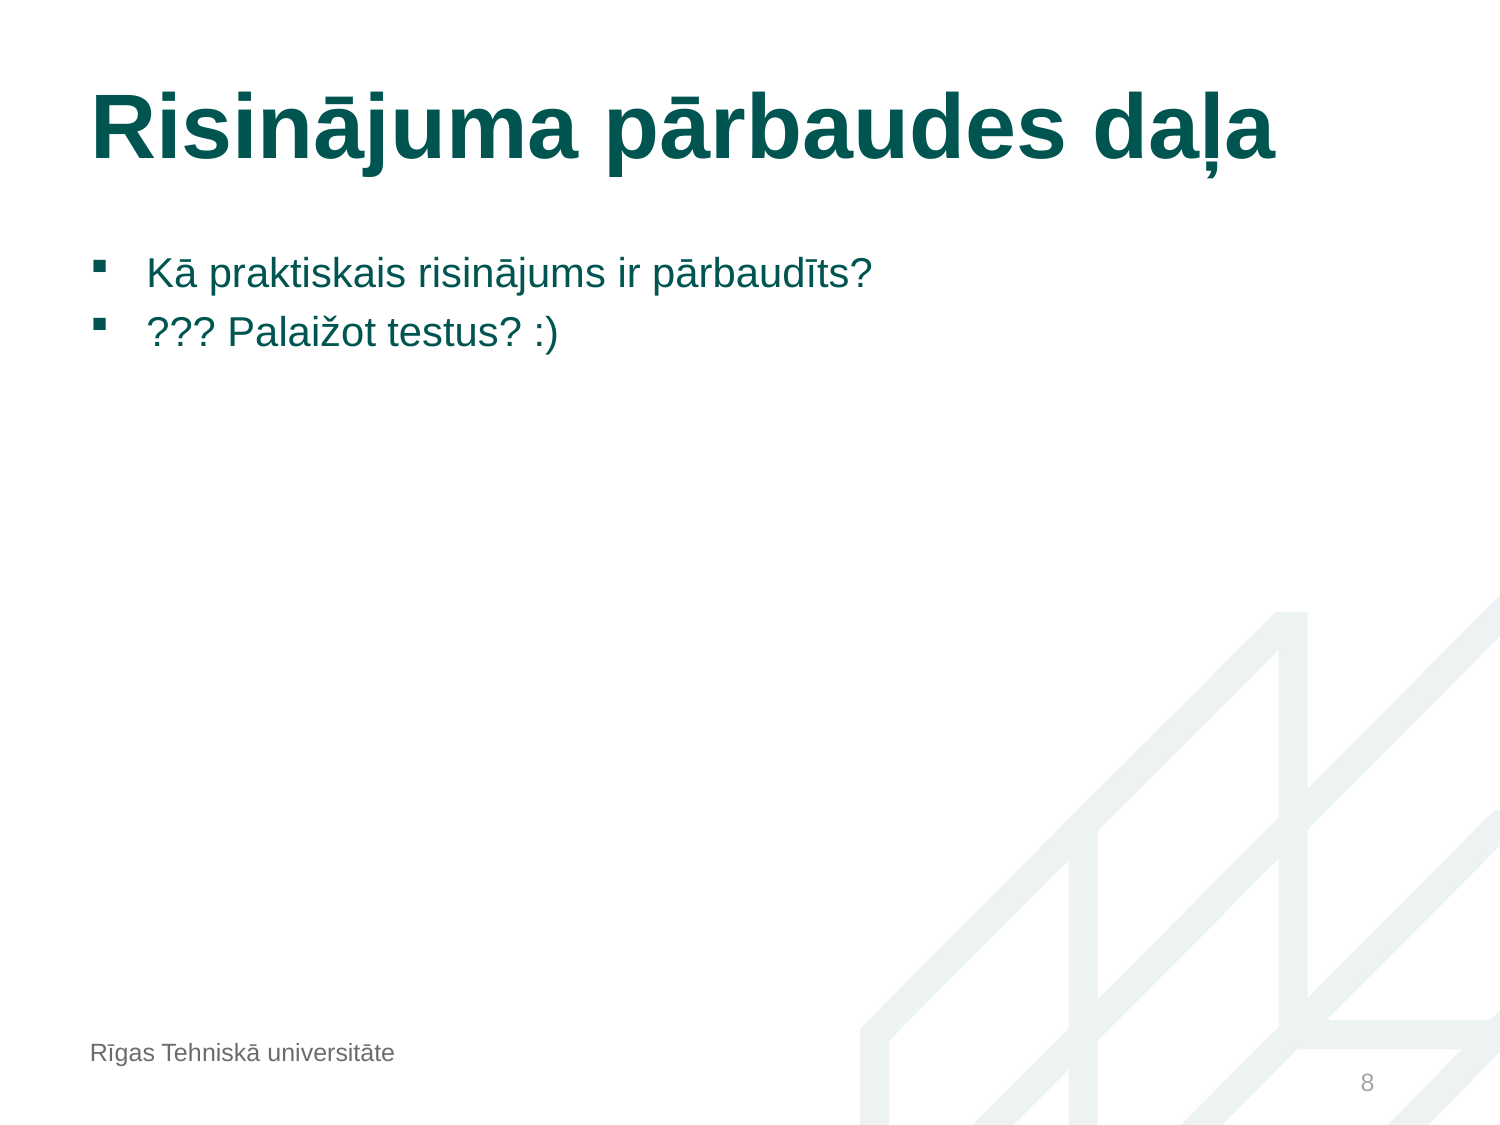

Risinājuma pārbaudes daļa
# Kā praktiskais risinājums ir pārbaudīts?
??? Palaižot testus? :)
Rīgas Tehniskā universitāte